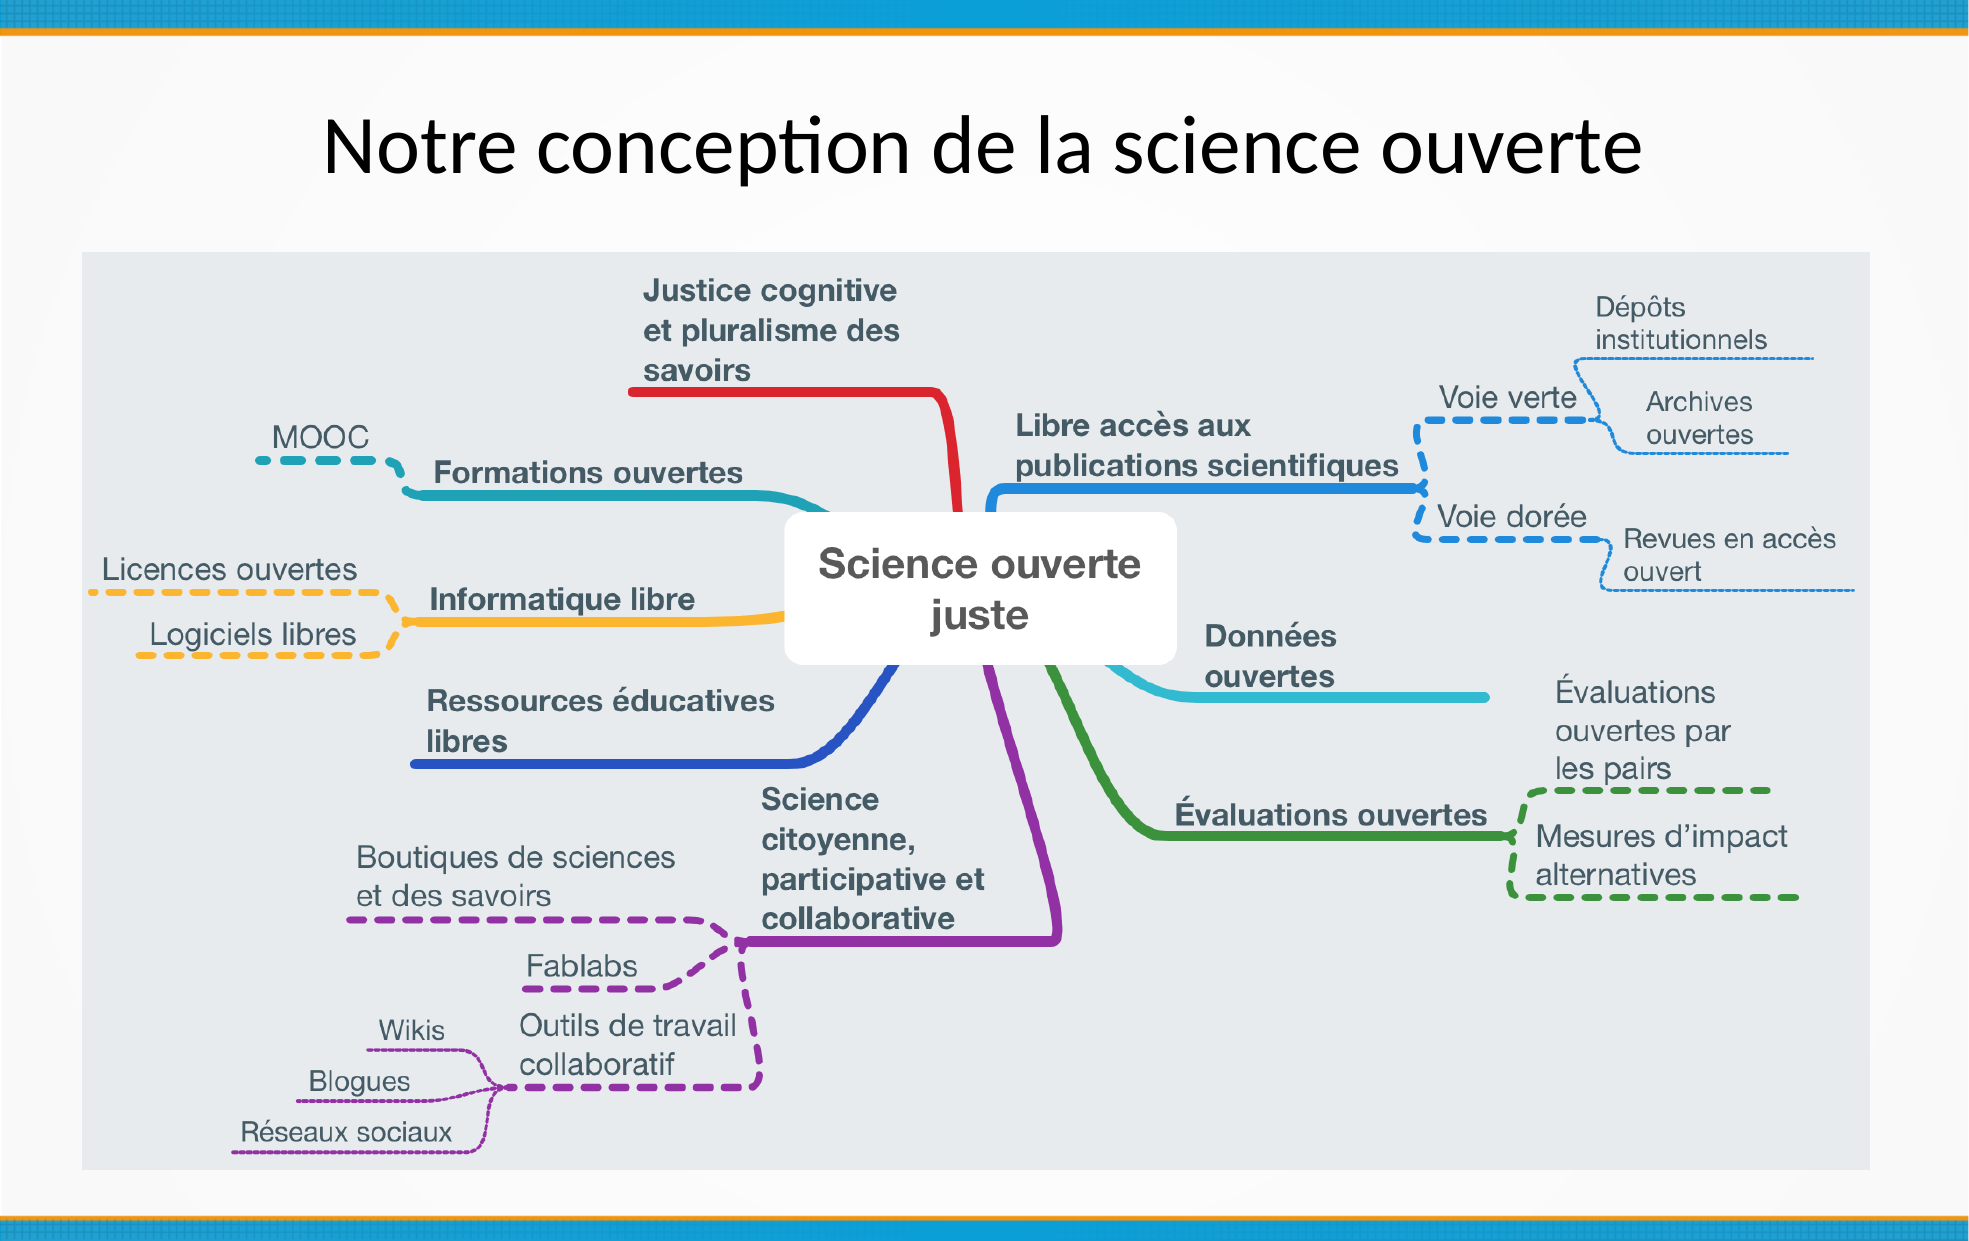

# Notre conception de la science ouverte